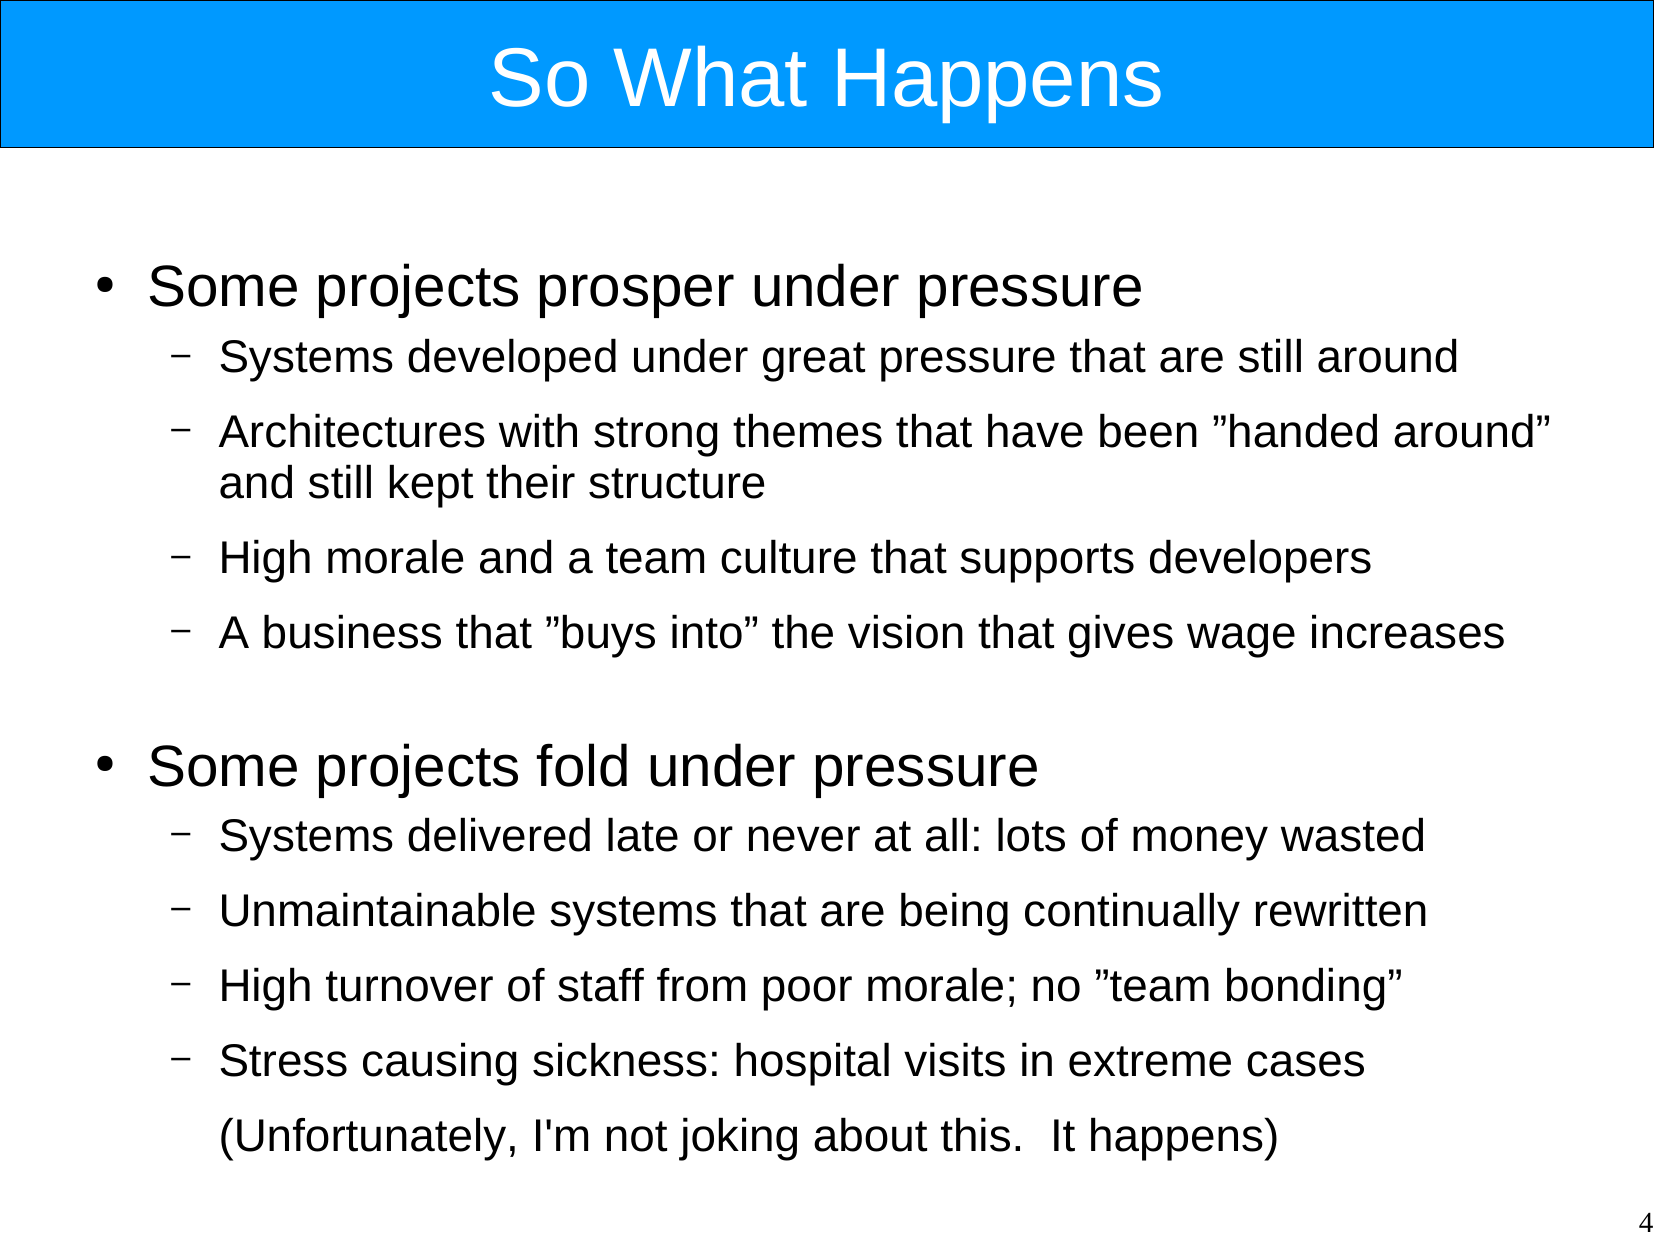

# So What Happens
Some projects prosper under pressure
Systems developed under great pressure that are still around
Architectures with strong themes that have been ”handed around” and still kept their structure
High morale and a team culture that supports developers
A business that ”buys into” the vision that gives wage increases
Some projects fold under pressure
Systems delivered late or never at all: lots of money wasted
Unmaintainable systems that are being continually rewritten
High turnover of staff from poor morale; no ”team bonding”
Stress causing sickness: hospital visits in extreme cases
(Unfortunately, I'm not joking about this. It happens)
4